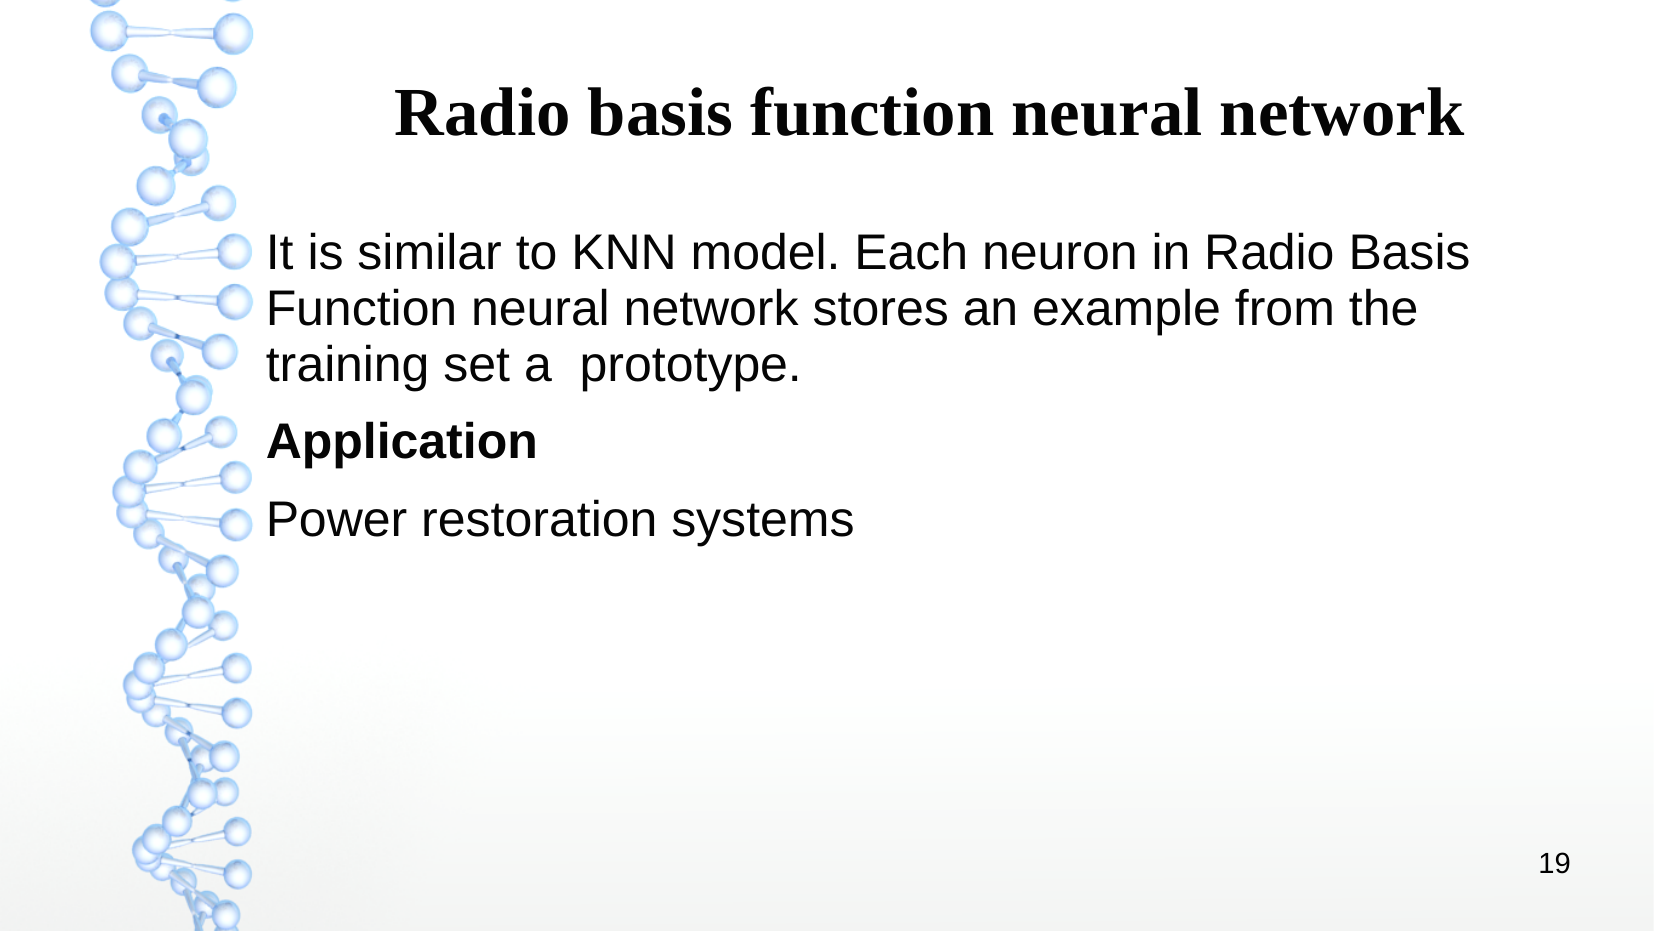

# Radio basis function neural network
It is similar to KNN model. Each neuron in Radio Basis Function neural network stores an example from the training set a prototype.
Application
Power restoration systems
19